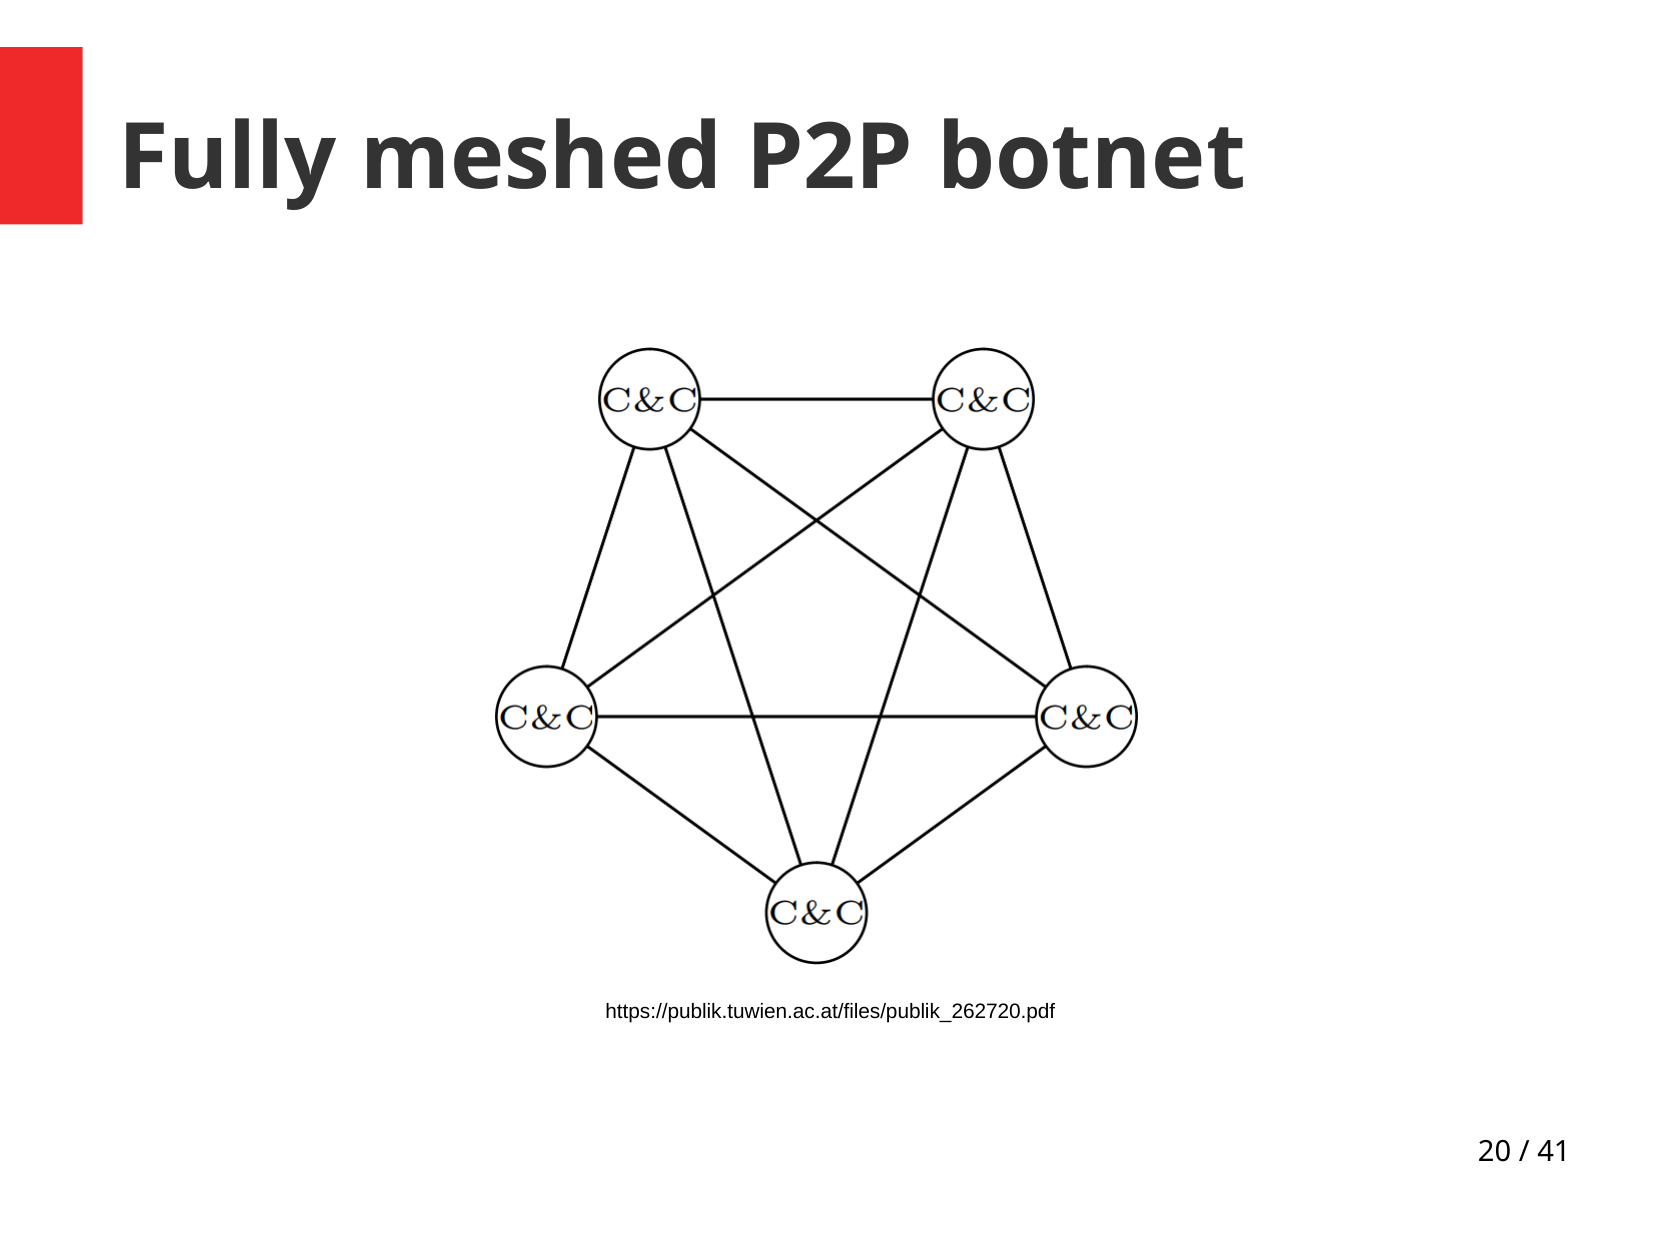

# Fully meshed P2P botnet
https://publik.tuwien.ac.at/files/publik_262720.pdf
20